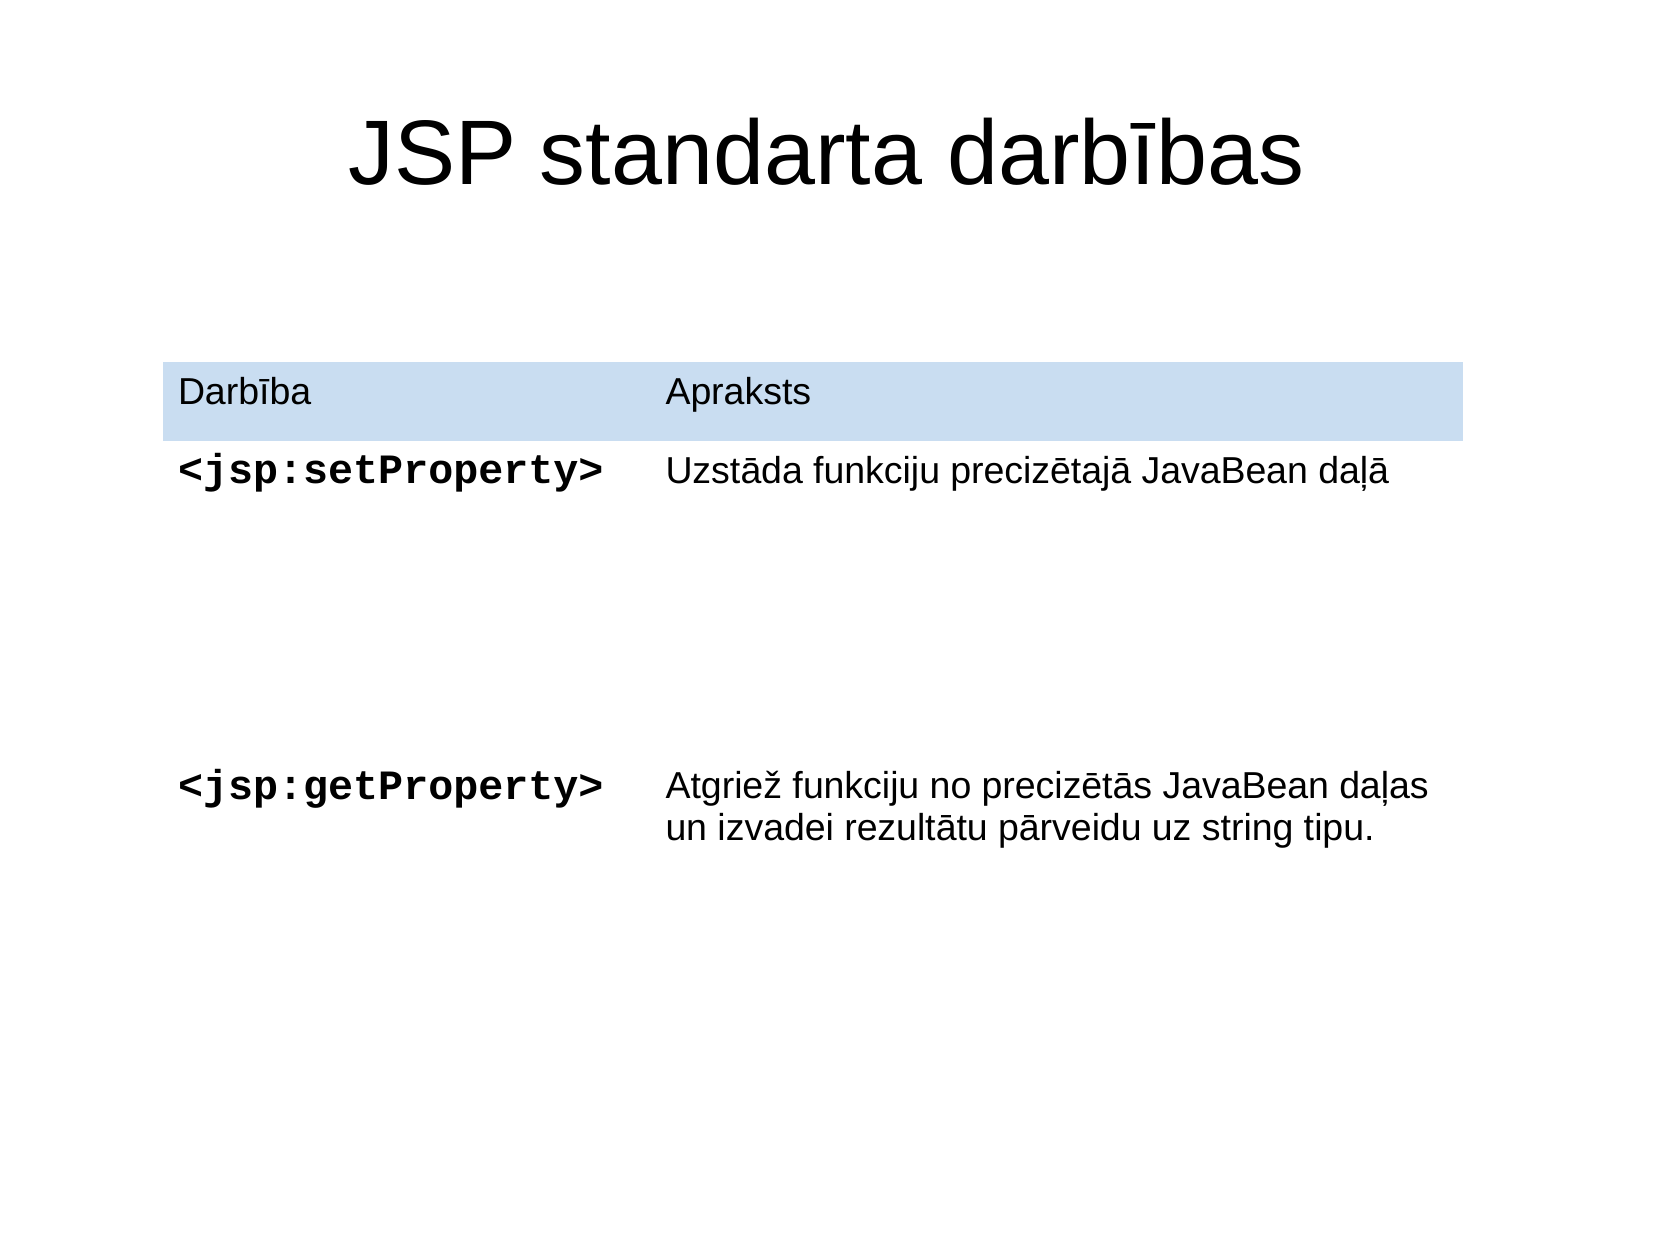

# JSP standarta darbības
| Darbība | Apraksts |
| --- | --- |
| <jsp:setProperty> | Uzstāda funkciju precizētajā JavaBean daļā |
| <jsp:getProperty> | Atgriež funkciju no precizētās JavaBean daļas un izvadei rezultātu pārveidu uz string tipu. |